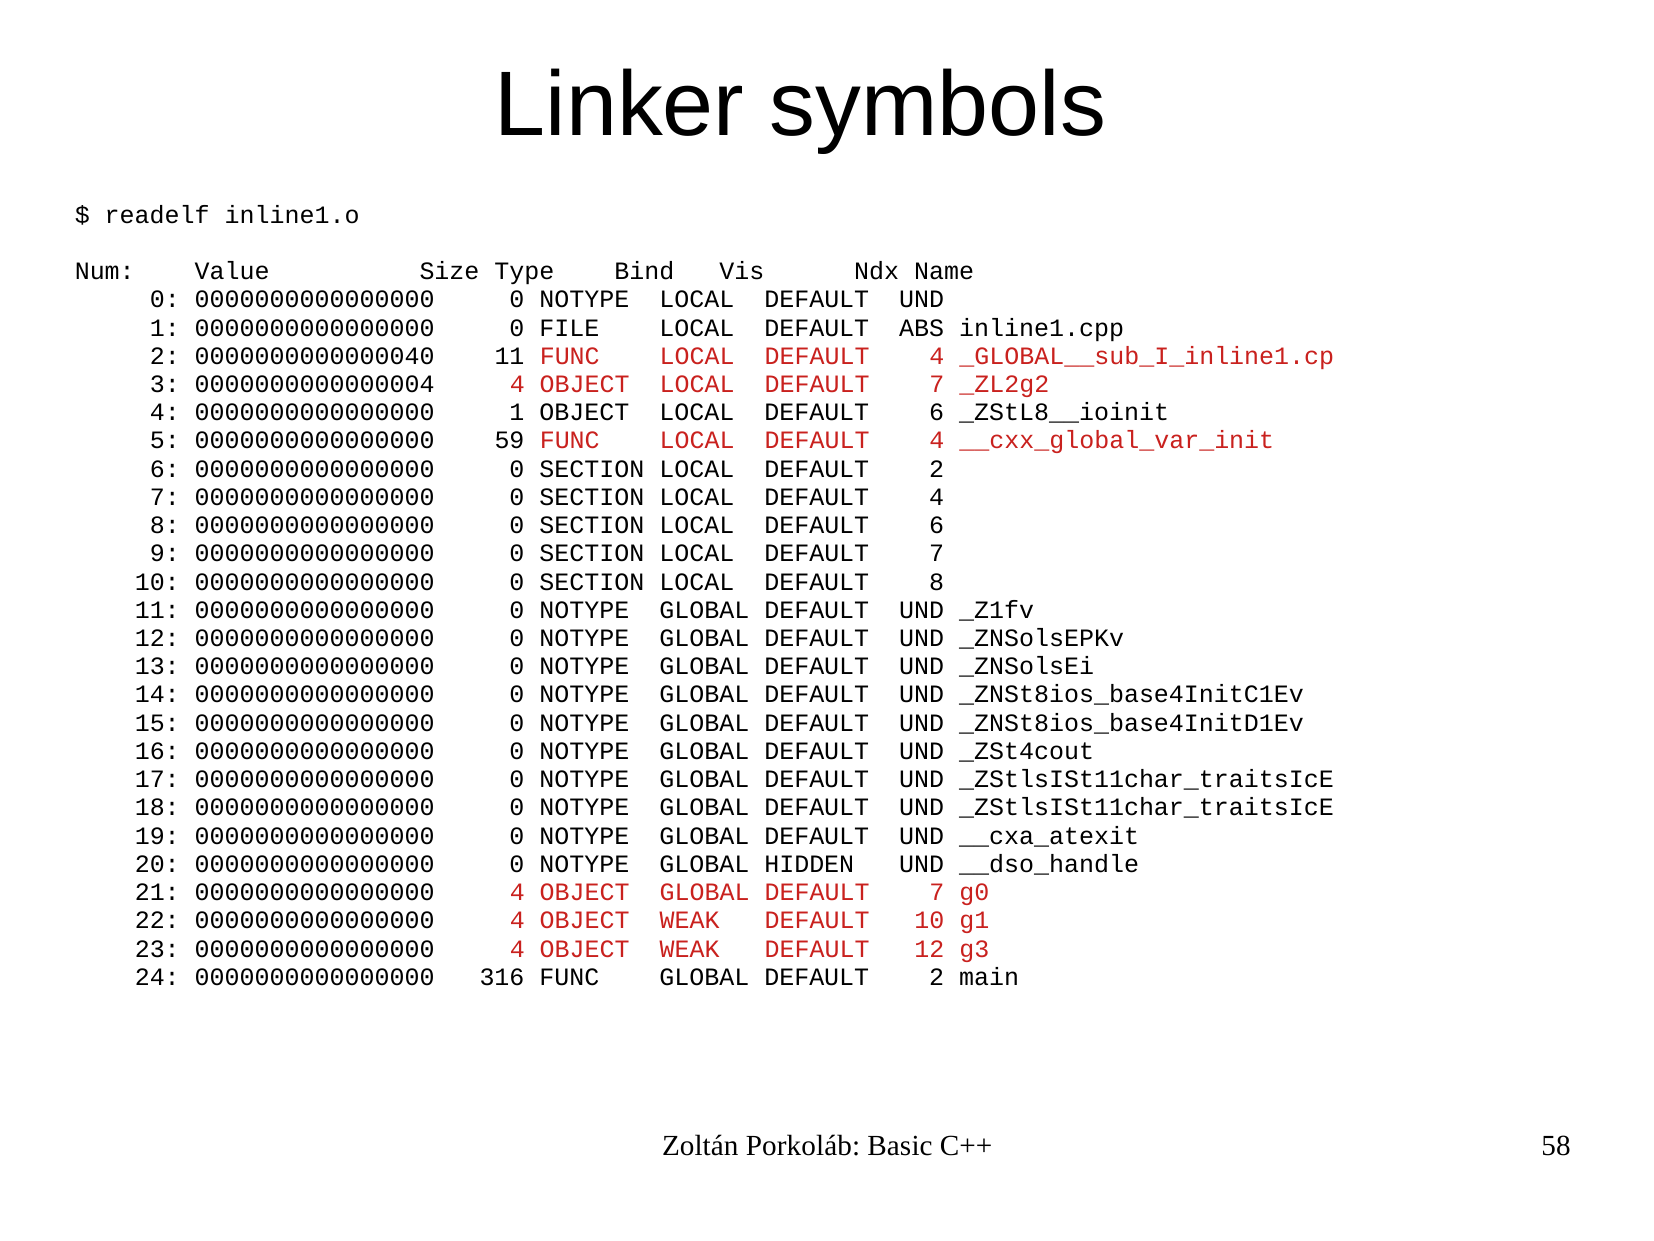

# Linker symbols
$ readelf inline1.o
Num: Value Size Type Bind Vis Ndx Name
 0: 0000000000000000 0 NOTYPE LOCAL DEFAULT UND
 1: 0000000000000000 0 FILE LOCAL DEFAULT ABS inline1.cpp
 2: 0000000000000040 11 FUNC LOCAL DEFAULT 4 _GLOBAL__sub_I_inline1.cp
 3: 0000000000000004 4 OBJECT LOCAL DEFAULT 7 _ZL2g2
 4: 0000000000000000 1 OBJECT LOCAL DEFAULT 6 _ZStL8__ioinit
 5: 0000000000000000 59 FUNC LOCAL DEFAULT 4 __cxx_global_var_init
 6: 0000000000000000 0 SECTION LOCAL DEFAULT 2
 7: 0000000000000000 0 SECTION LOCAL DEFAULT 4
 8: 0000000000000000 0 SECTION LOCAL DEFAULT 6
 9: 0000000000000000 0 SECTION LOCAL DEFAULT 7
 10: 0000000000000000 0 SECTION LOCAL DEFAULT 8
 11: 0000000000000000 0 NOTYPE GLOBAL DEFAULT UND _Z1fv
 12: 0000000000000000 0 NOTYPE GLOBAL DEFAULT UND _ZNSolsEPKv
 13: 0000000000000000 0 NOTYPE GLOBAL DEFAULT UND _ZNSolsEi
 14: 0000000000000000 0 NOTYPE GLOBAL DEFAULT UND _ZNSt8ios_base4InitC1Ev
 15: 0000000000000000 0 NOTYPE GLOBAL DEFAULT UND _ZNSt8ios_base4InitD1Ev
 16: 0000000000000000 0 NOTYPE GLOBAL DEFAULT UND _ZSt4cout
 17: 0000000000000000 0 NOTYPE GLOBAL DEFAULT UND _ZStlsISt11char_traitsIcE
 18: 0000000000000000 0 NOTYPE GLOBAL DEFAULT UND _ZStlsISt11char_traitsIcE
 19: 0000000000000000 0 NOTYPE GLOBAL DEFAULT UND __cxa_atexit
 20: 0000000000000000 0 NOTYPE GLOBAL HIDDEN UND __dso_handle
 21: 0000000000000000 4 OBJECT GLOBAL DEFAULT 7 g0
 22: 0000000000000000 4 OBJECT WEAK DEFAULT 10 g1
 23: 0000000000000000 4 OBJECT WEAK DEFAULT 12 g3
 24: 0000000000000000 316 FUNC GLOBAL DEFAULT 2 main
Zoltán Porkoláb: Basic C++
58